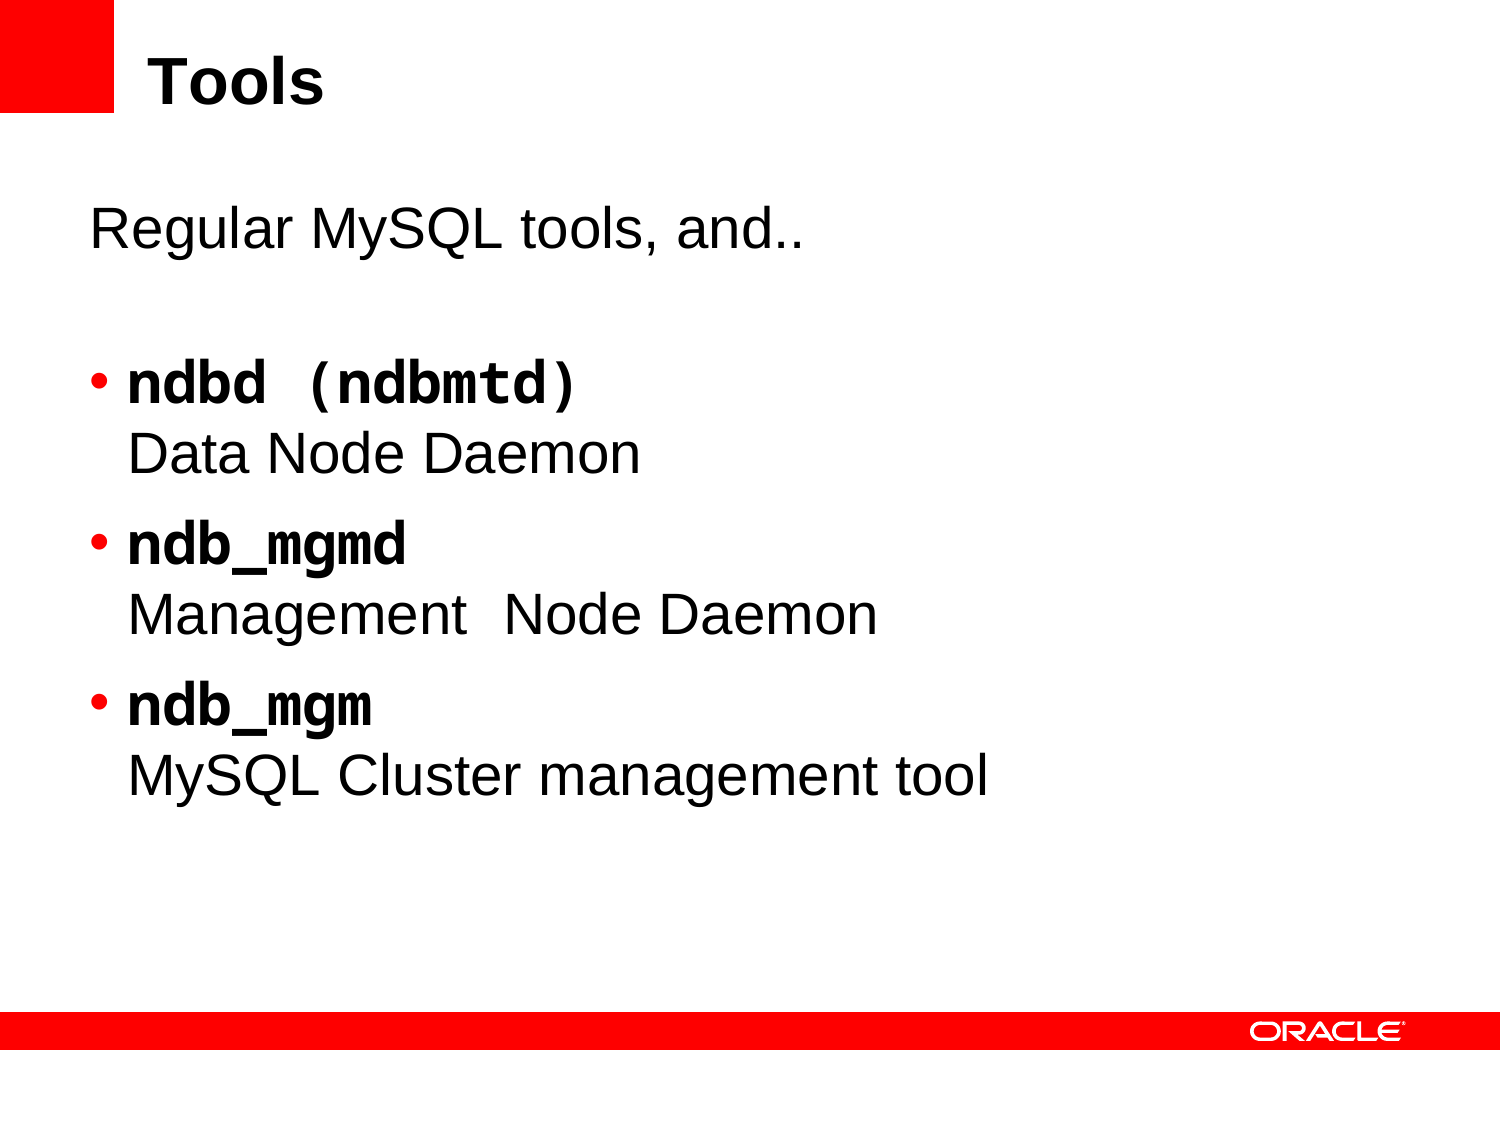

# Tools
Regular MySQL tools, and..
ndbd (ndbmtd)
Data Node Daemon
ndb_mgmd
Management Node Daemon
ndb_mgm
MySQL Cluster management tool